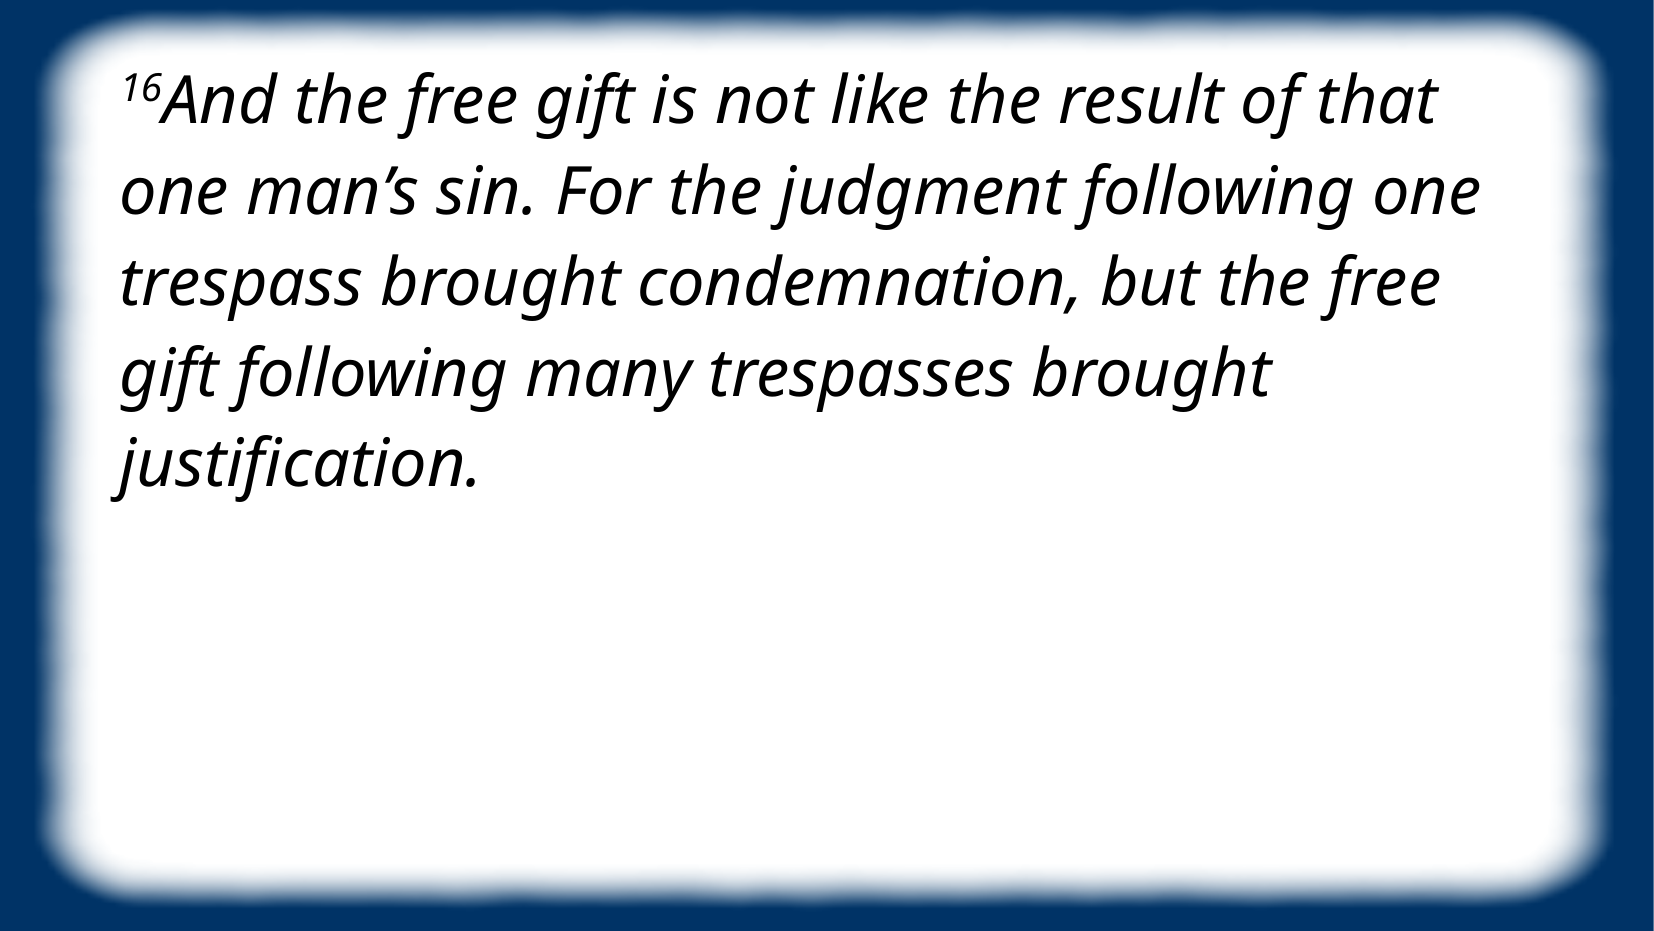

16And the free gift is not like the result of that one man’s sin. For the judgment following one trespass brought condemnation, but the free gift following many trespasses brought justification.